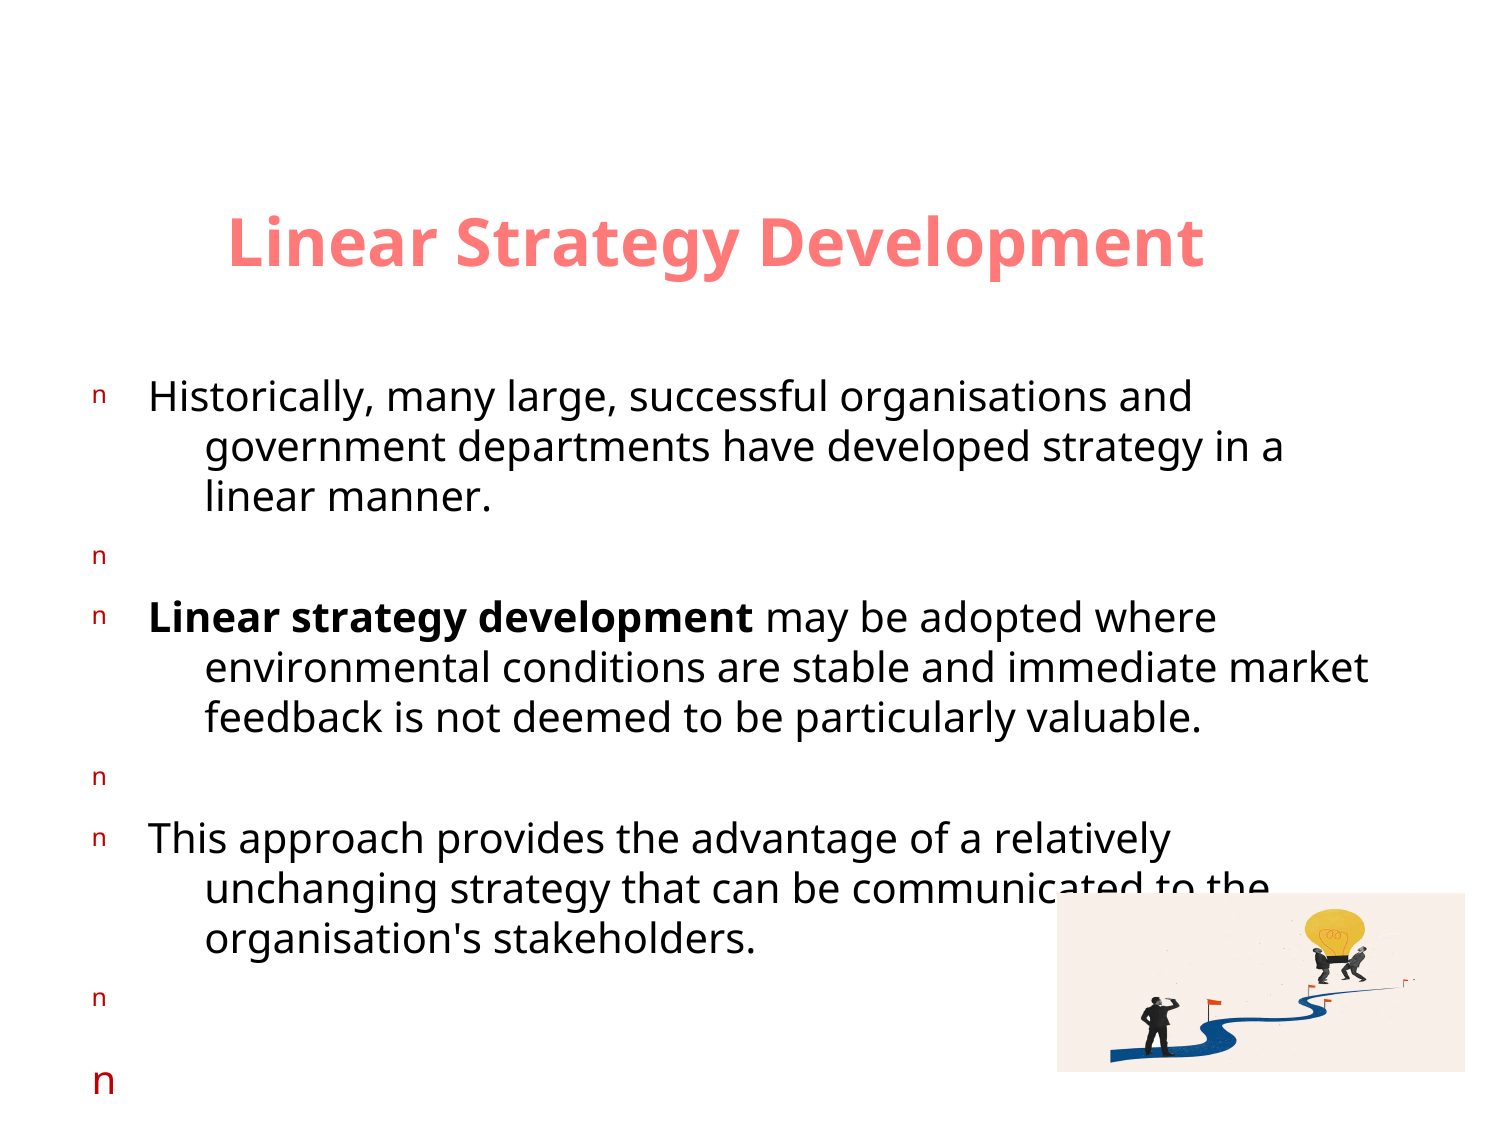

# Linear Strategy Development
Historically, many large, successful organisations and government departments have developed strategy in a linear manner.
Linear strategy development may be adopted where environmental conditions are stable and immediate market feedback is not deemed to be particularly valuable.
This approach provides the advantage of a relatively unchanging strategy that can be communicated to the organisation's stakeholders.